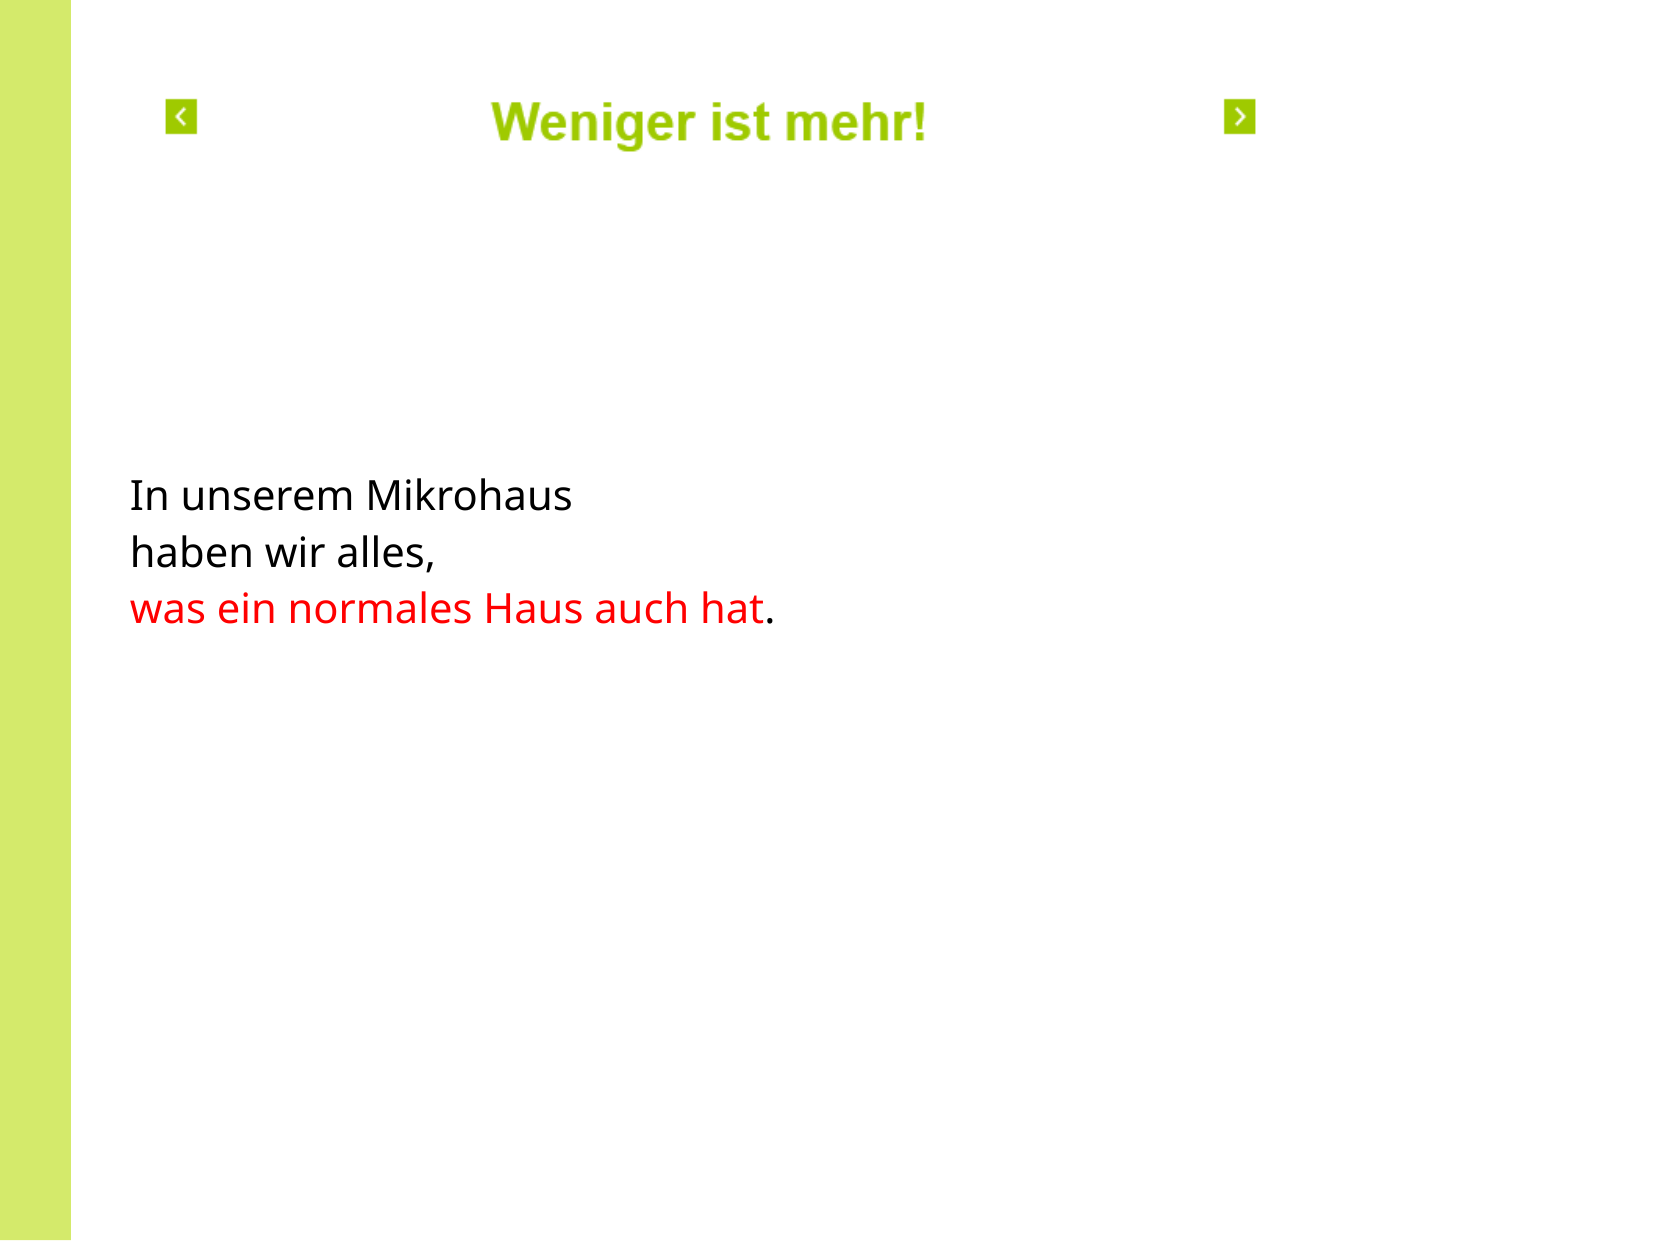

# In unserem Mikrohaus haben wir alles, was ein normales Haus auch hat.